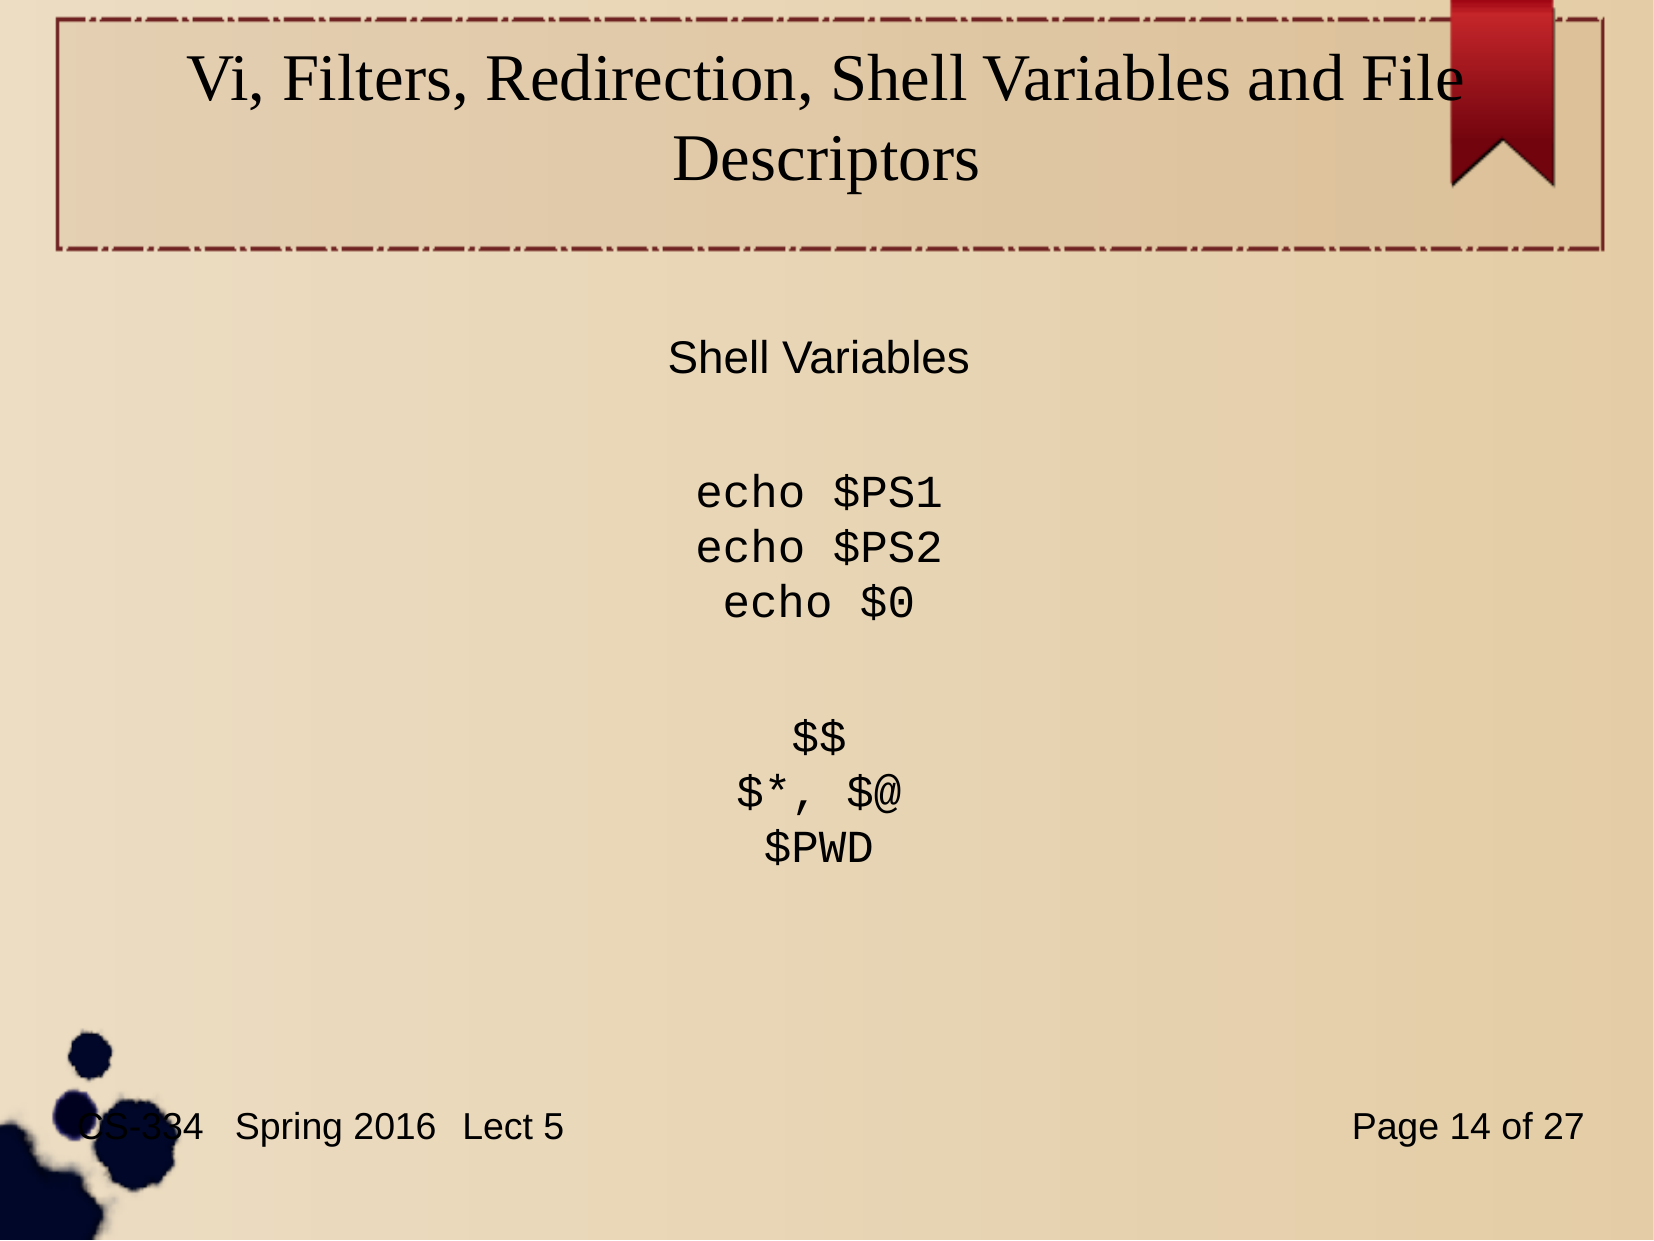

Vi, Filters, Redirection, Shell Variables and File Descriptors
Shell Variables
echo $PS1
echo $PS2
echo $0
$$
$*, $@
$PWD
CS-334 Spring 2016	 Lect 5											Page of 27